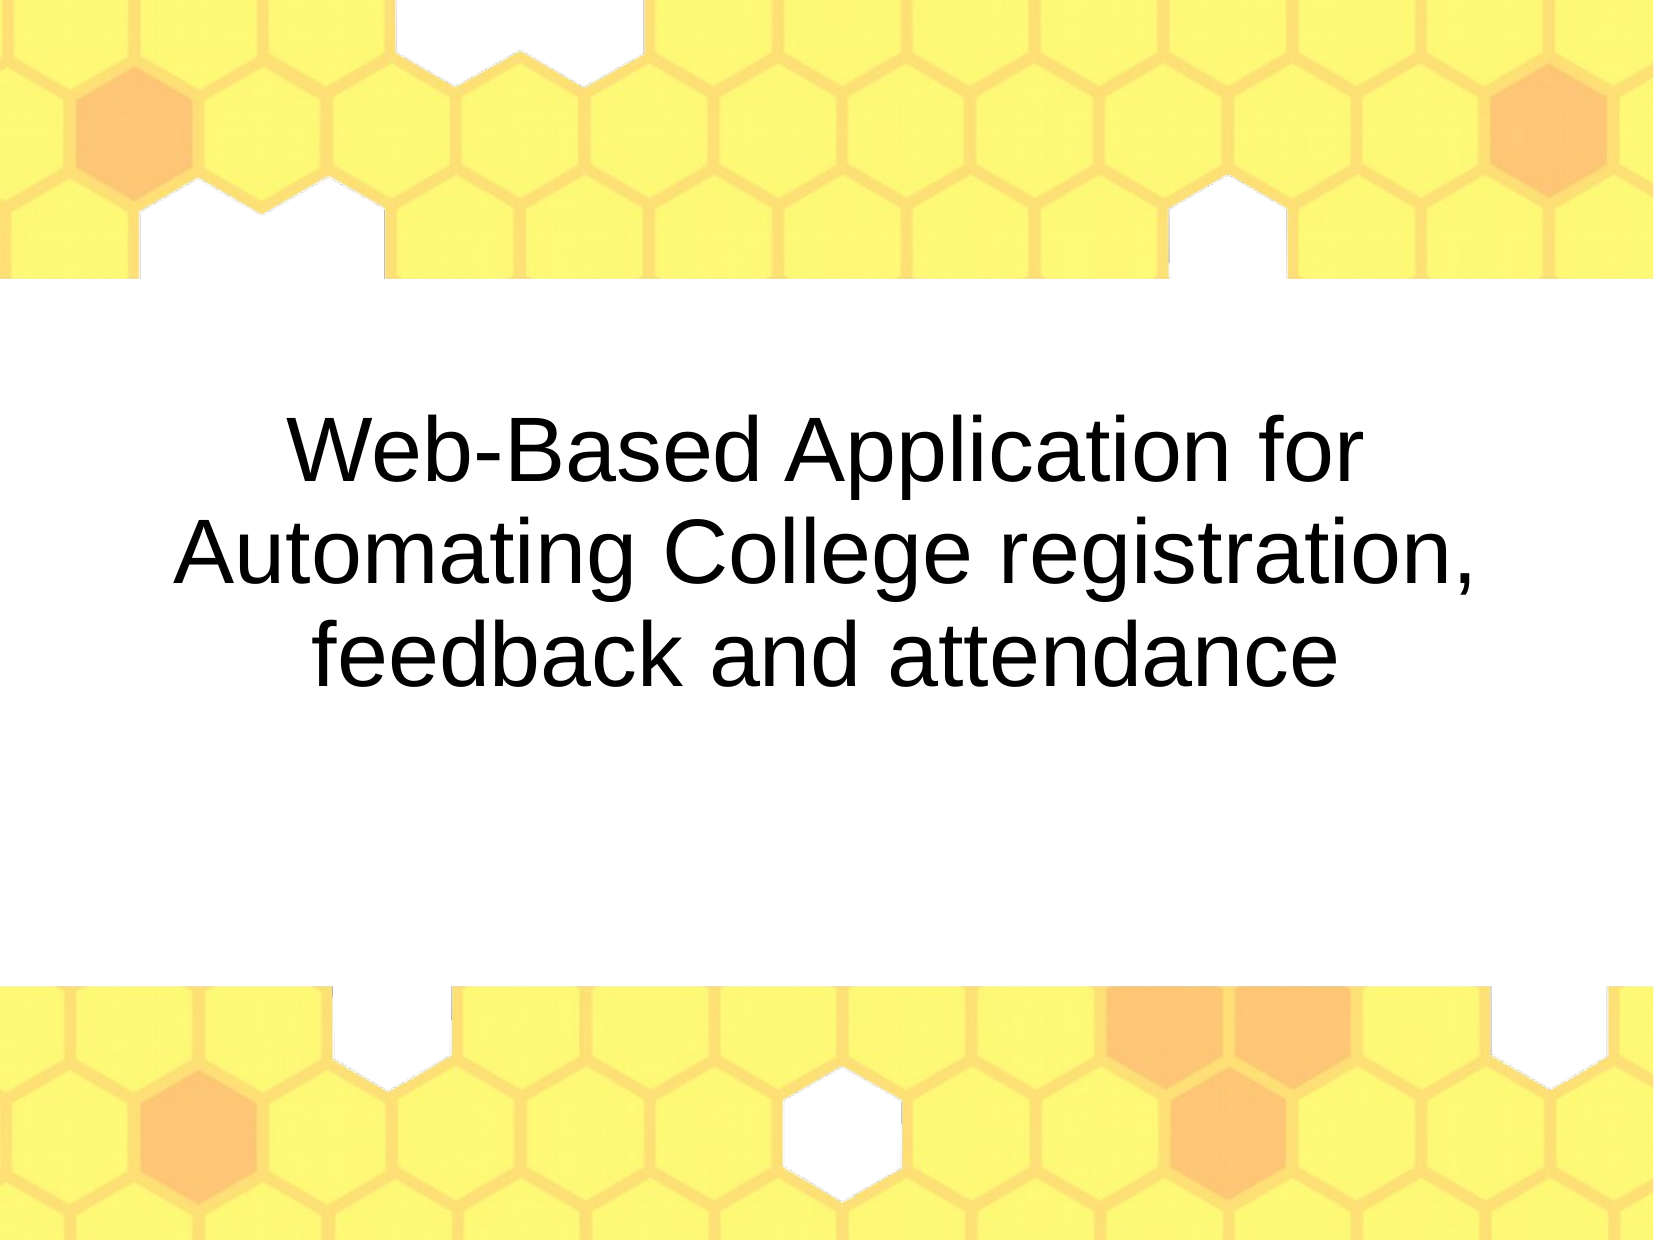

# Web-Based Application for Automating College registration, feedback and attendance